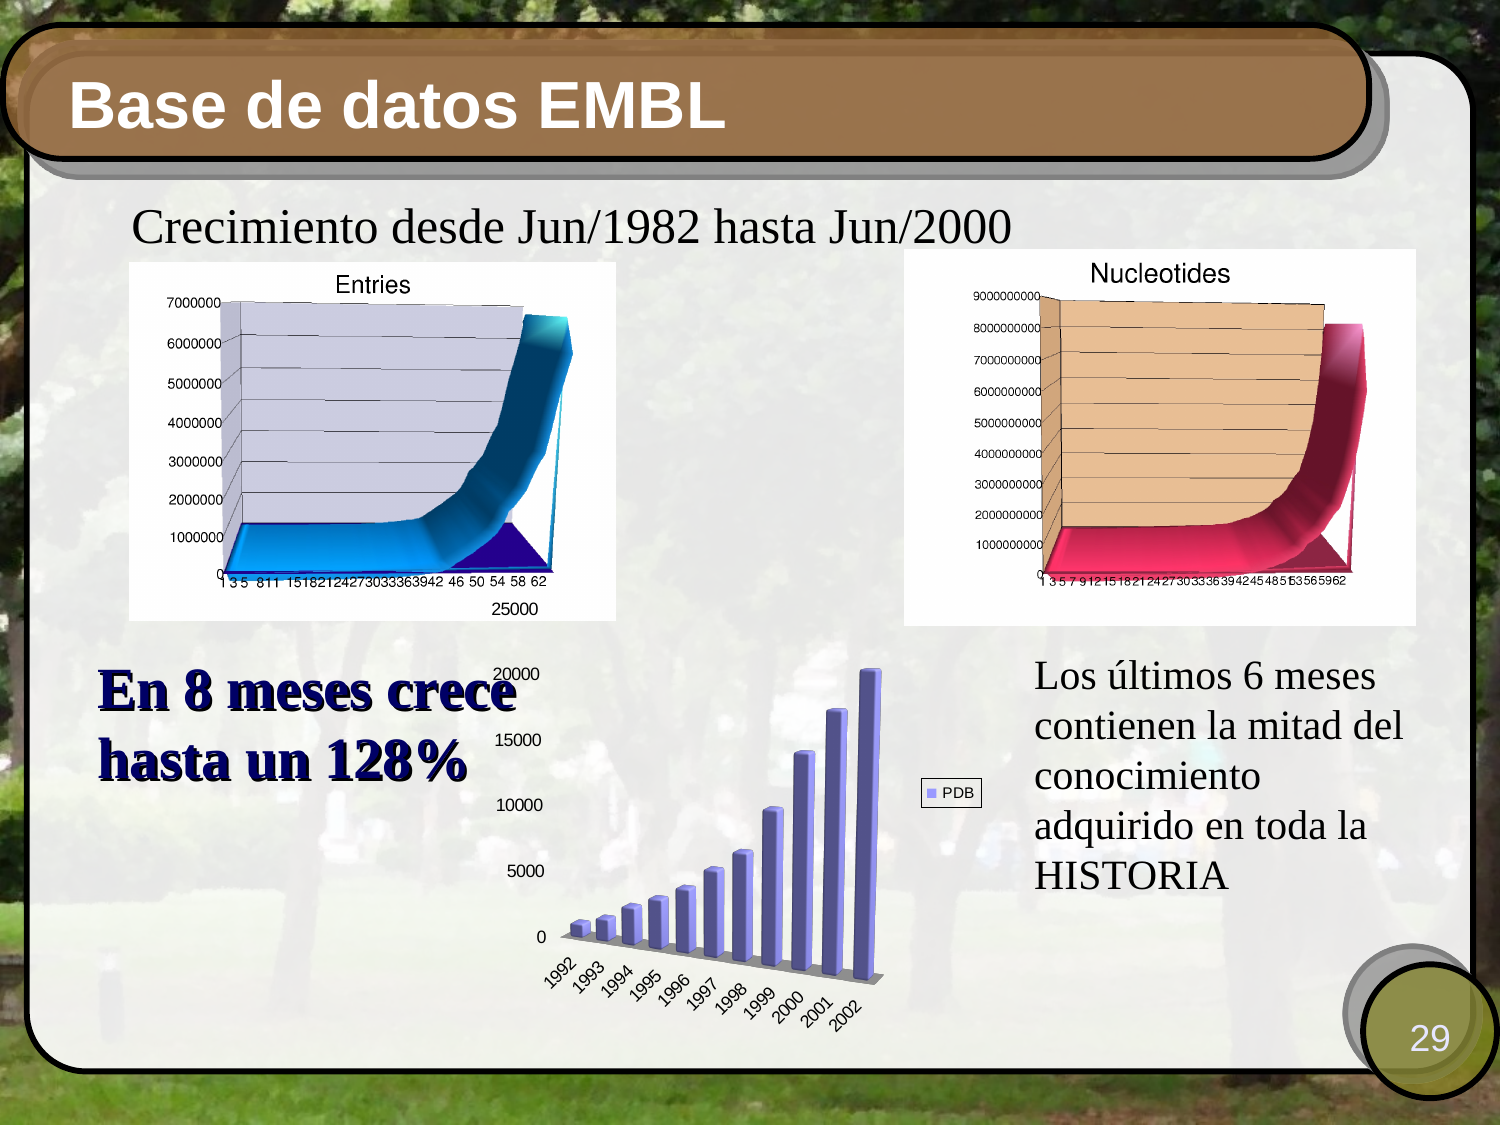

# Base de datos EMBL
Crecimiento desde Jun/1982 hasta Jun/2000
[unsupported chart]
En 8 meses crece hasta un 128%
Los últimos 6 meses contienen la mitad del conocimiento adquirido en toda la HISTORIA
29